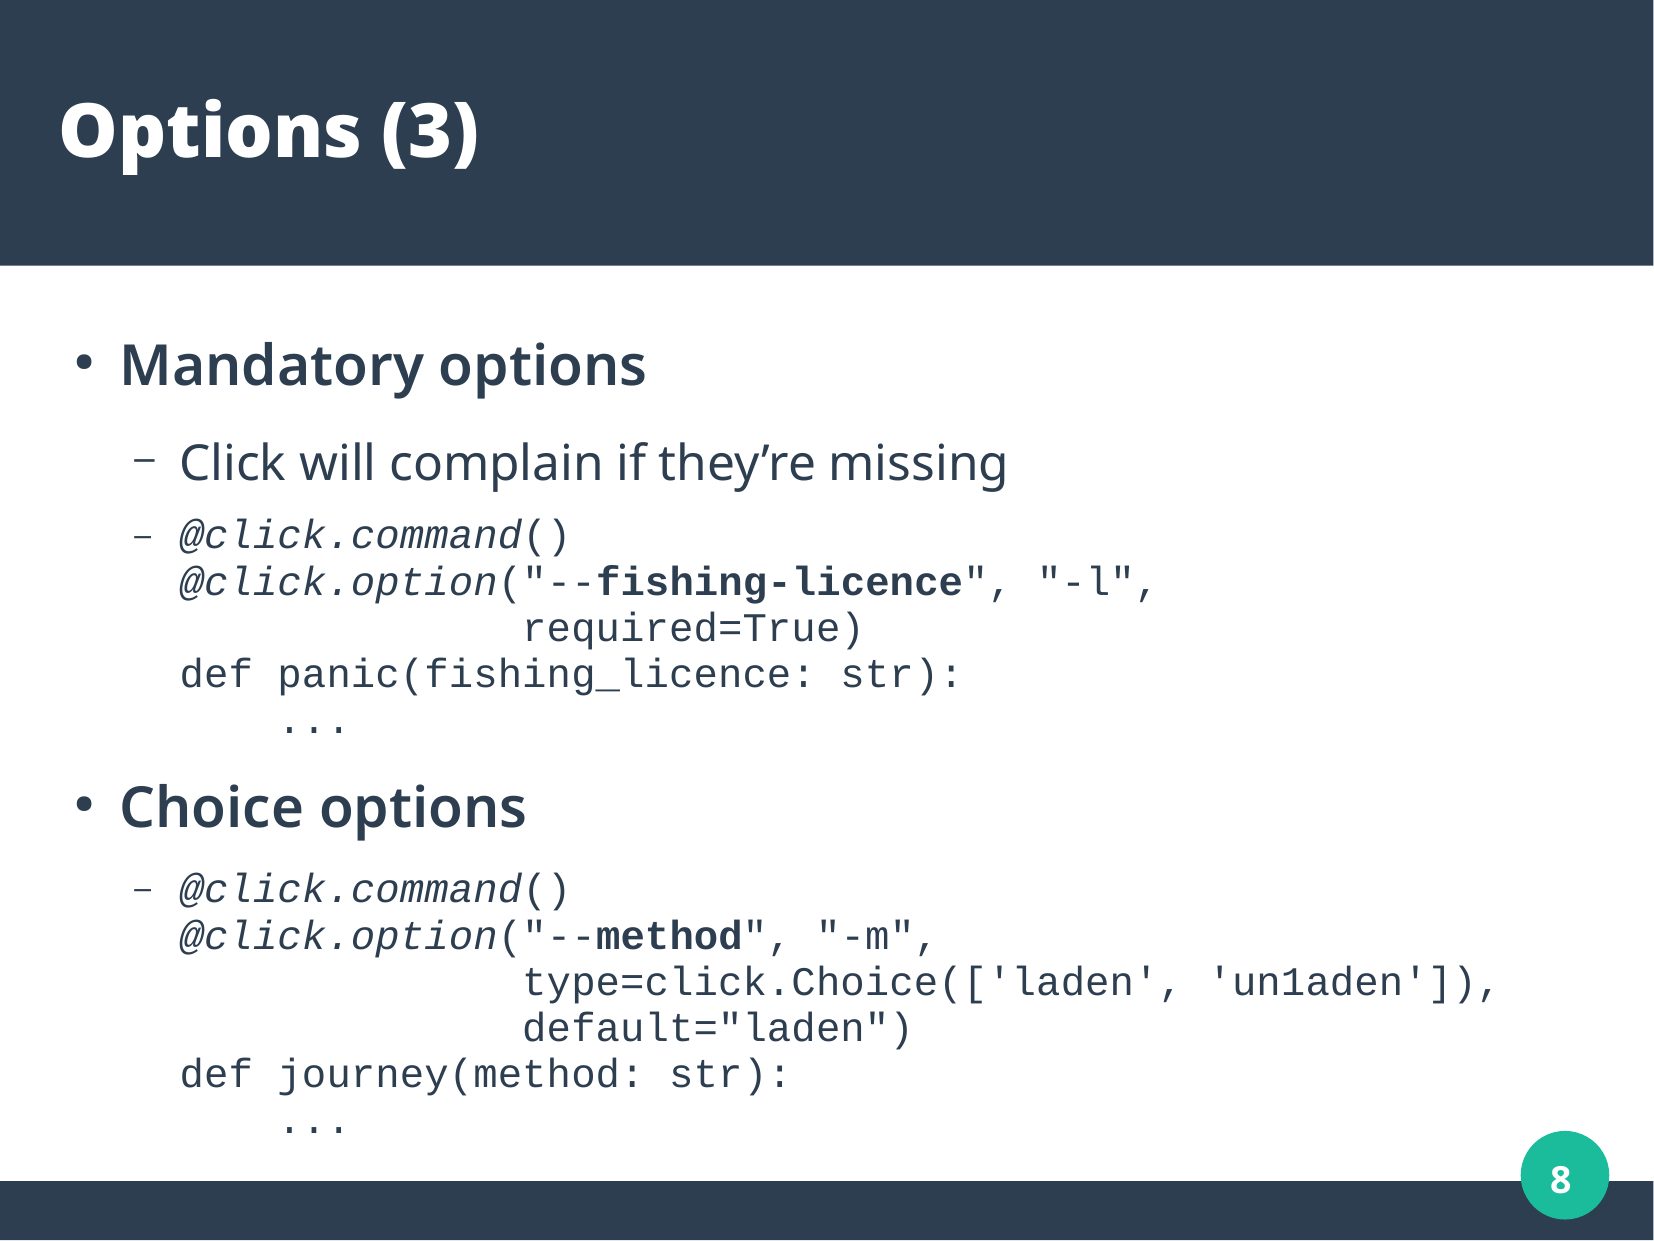

# Options (3)
Mandatory options
Click will complain if they’re missing
@click.command()
@click.option("--fishing-licence", "-l",
 required=True)
def panic(fishing_licence: str):
 ...
Choice options
@click.command()
@click.option("--method", "-m",
 type=click.Choice(['laden', 'un1aden']),
 default="laden")
def journey(method: str):
 ...